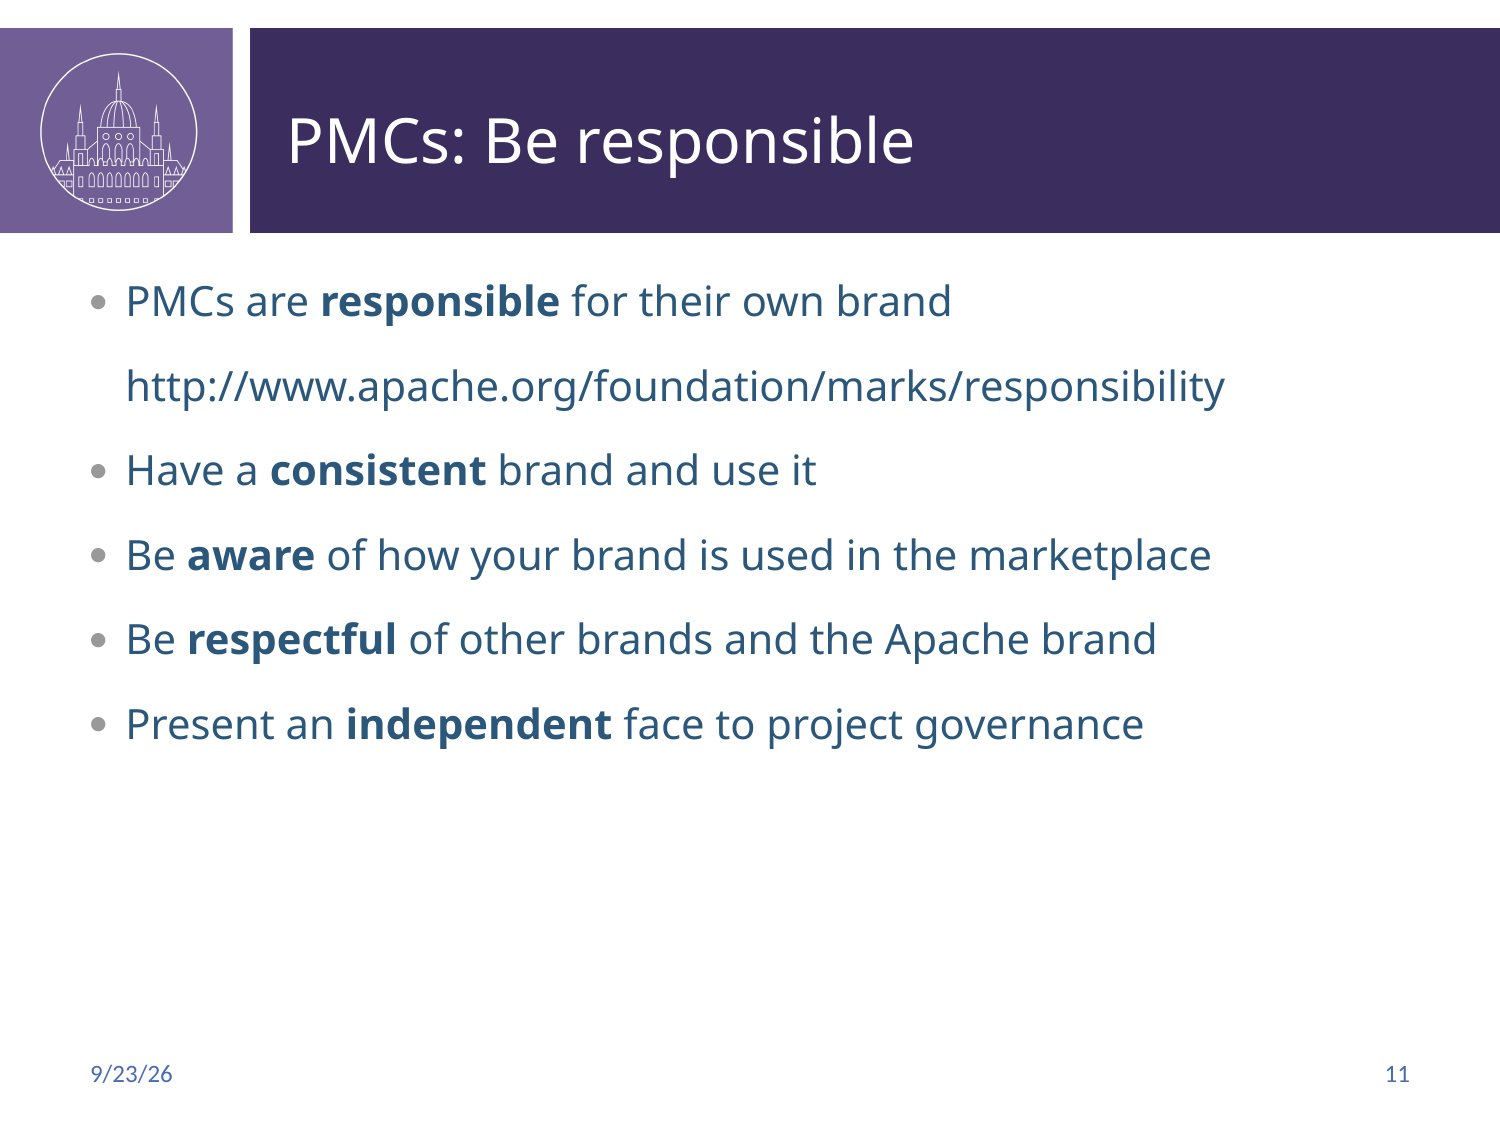

# PMCs: Be responsible
PMCs are responsible for their own brand
http://www.apache.org/foundation/marks/responsibility
Have a consistent brand and use it
Be aware of how your brand is used in the marketplace
Be respectful of other brands and the Apache brand
Present an independent face to project governance